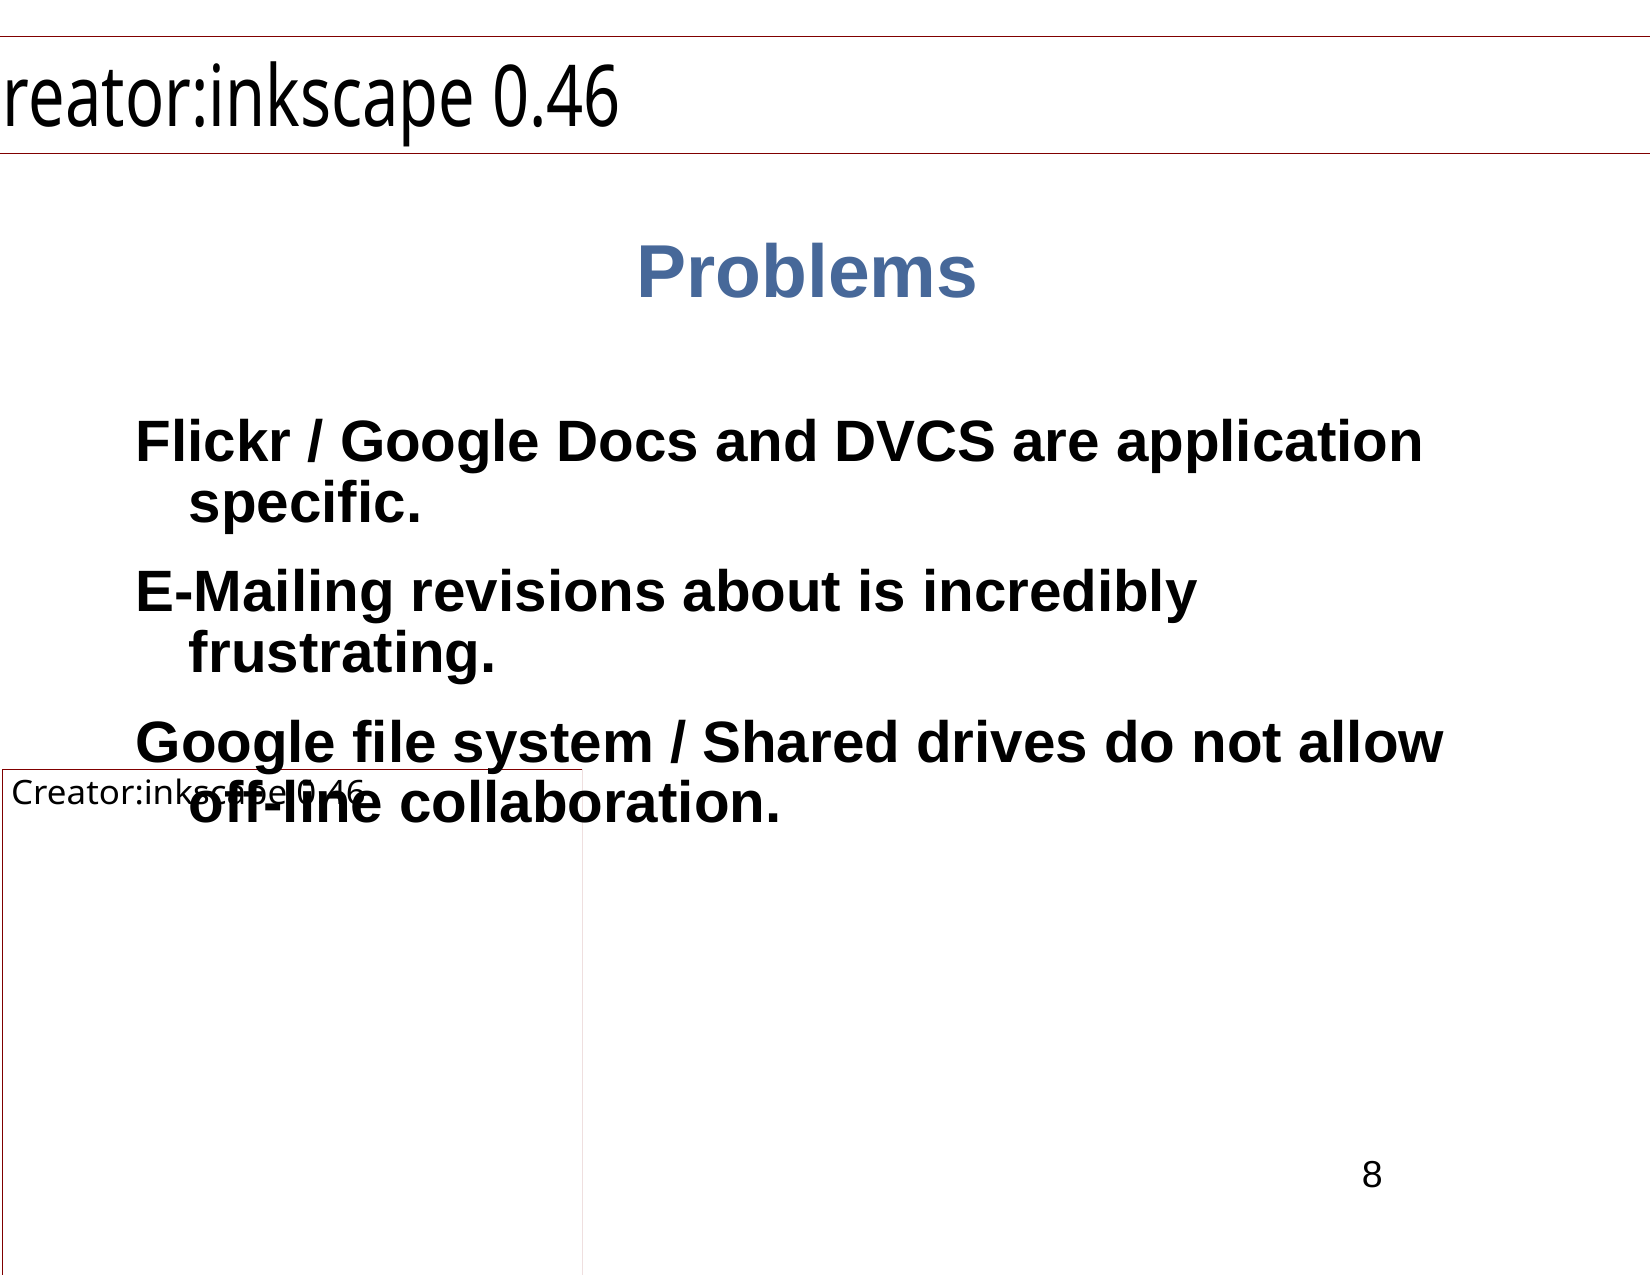

# Problems
Flickr / Google Docs and DVCS are application specific.
E-Mailing revisions about is incredibly frustrating.
Google file system / Shared drives do not allow off-line collaboration.